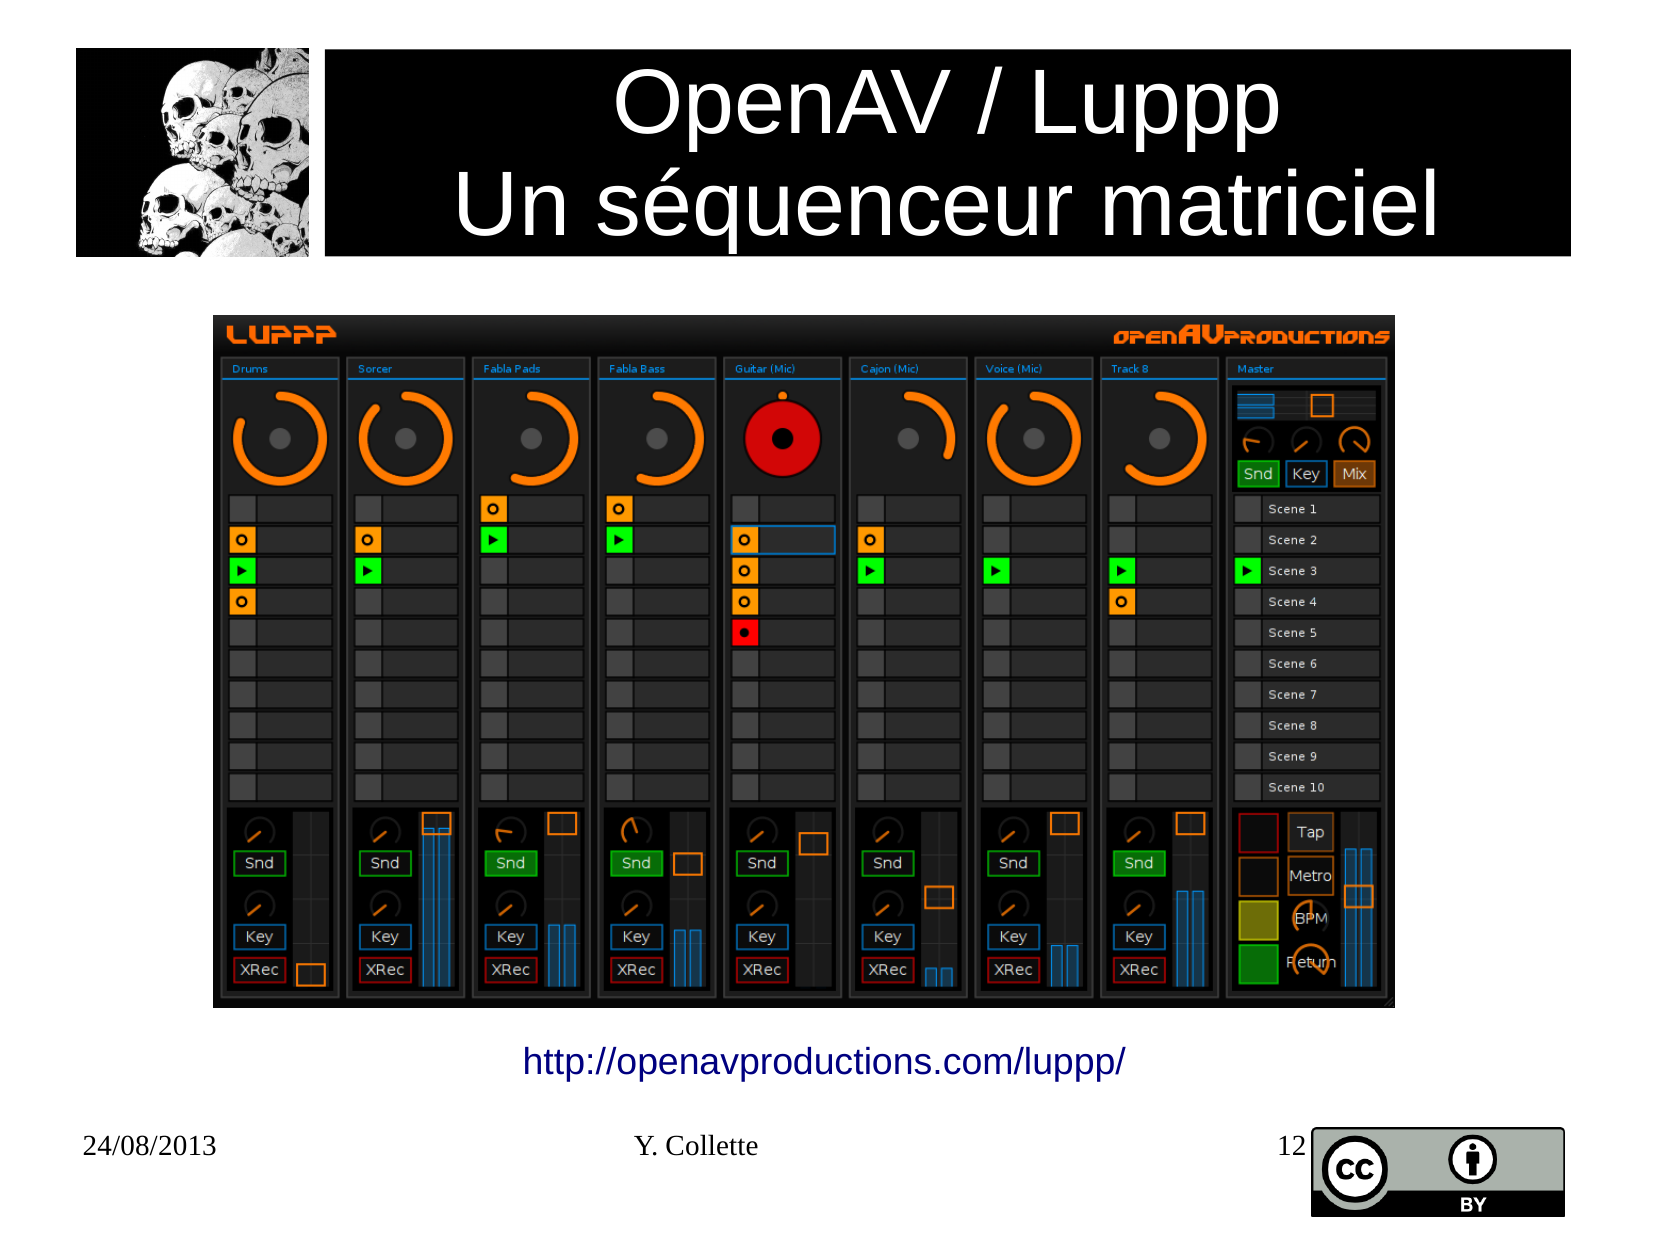

# OpenAV / Luppp Un séquenceur matriciel
http://openavproductions.com/luppp/
Y. Collette
12